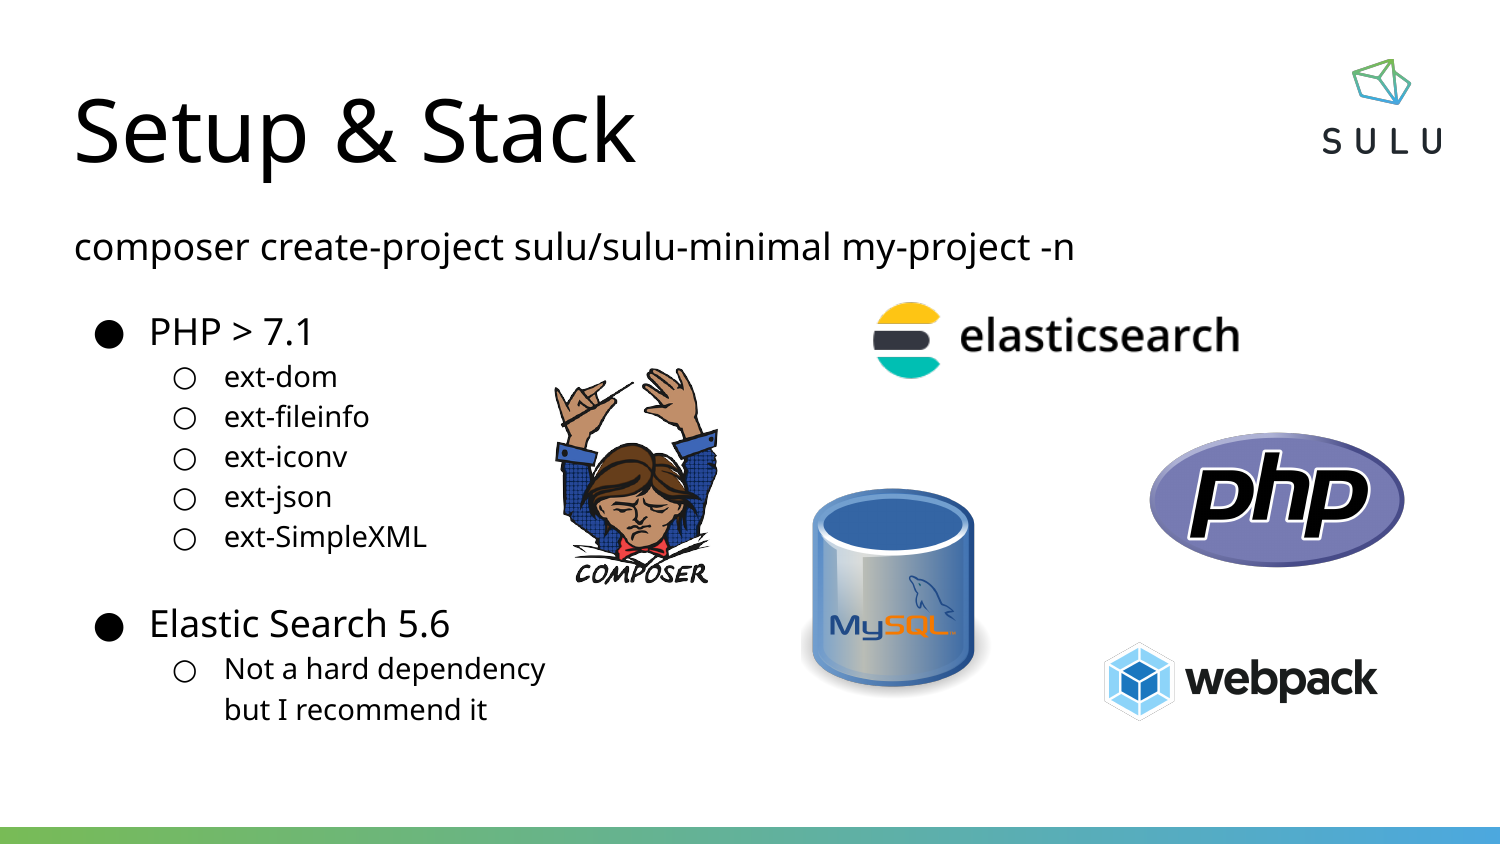

# Setup & Stack
composer create-project sulu/sulu-minimal my-project -n
PHP > 7.1
ext-dom
ext-fileinfo
ext-iconv
ext-json
ext-SimpleXML
Elastic Search 5.6
Not a hard dependency
but I recommend it